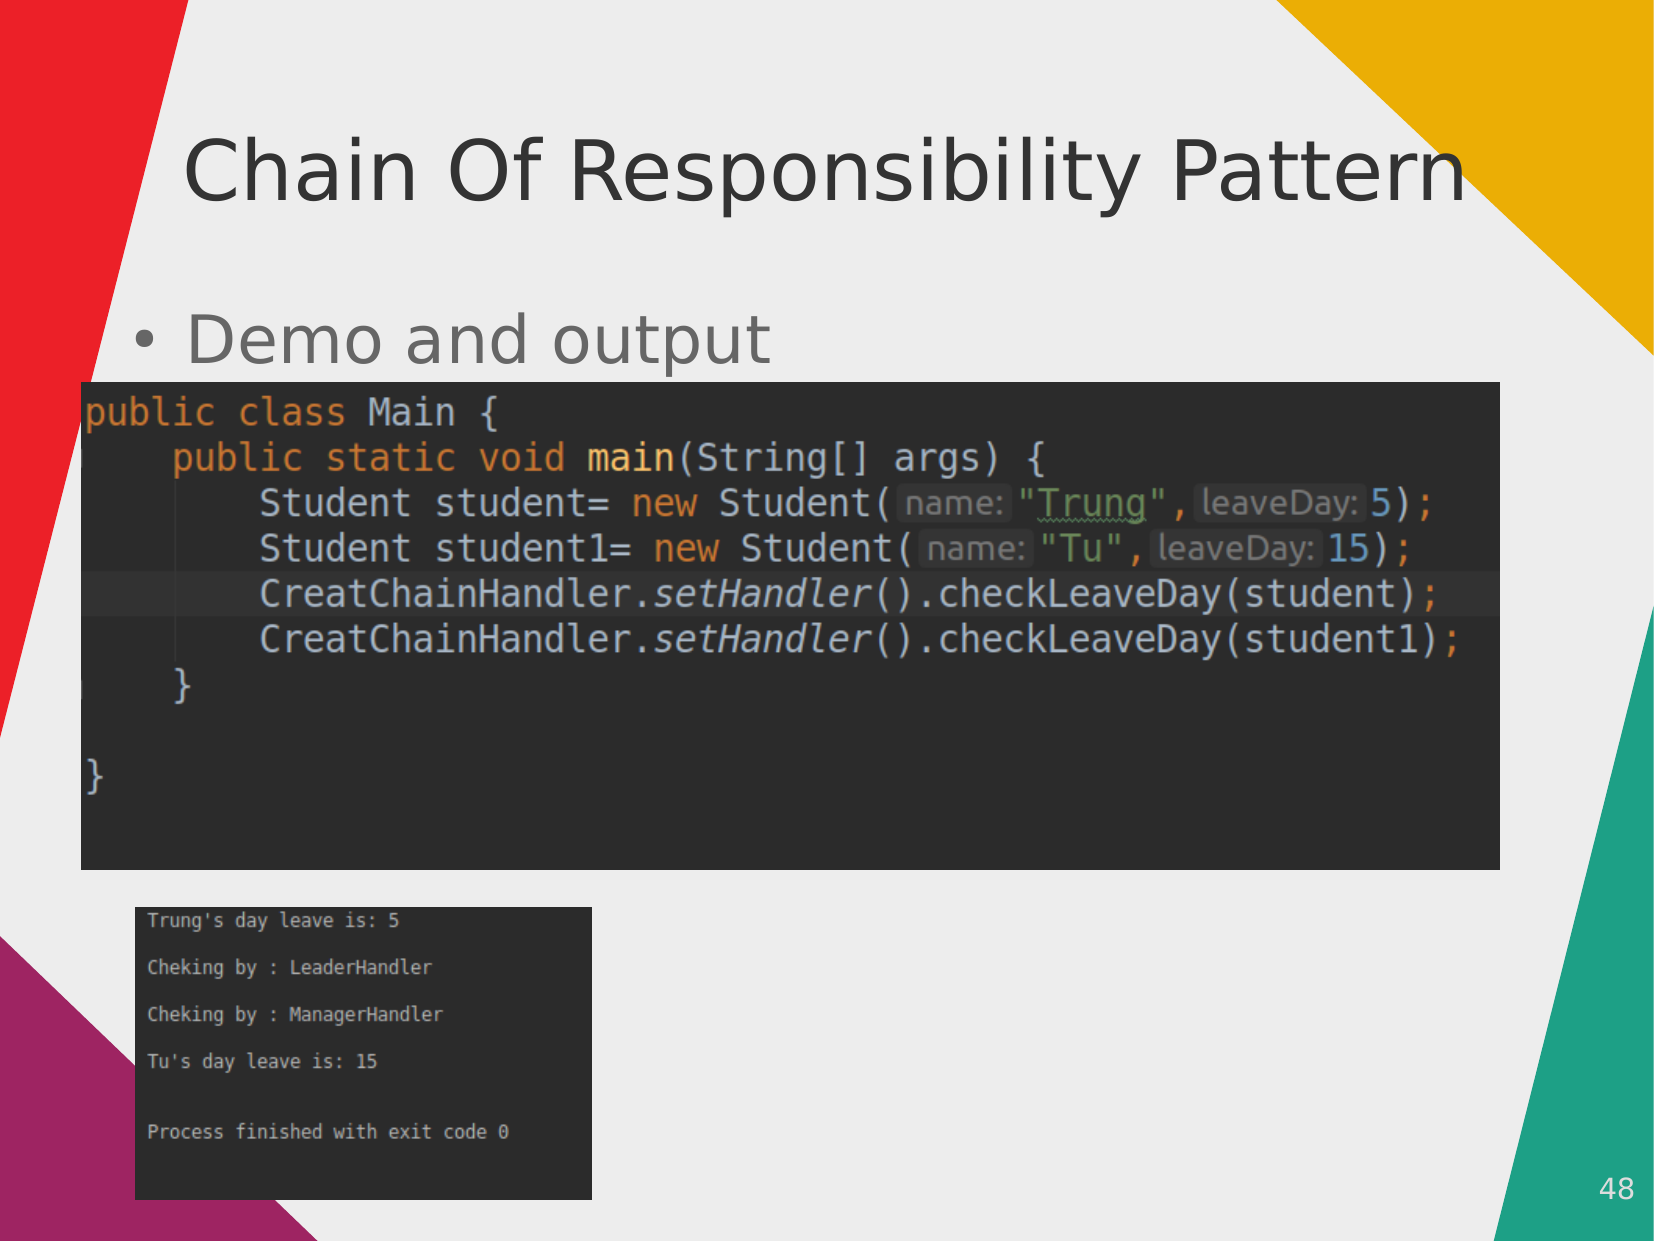

# Chain Of Responsibility Pattern
Demo and output
48